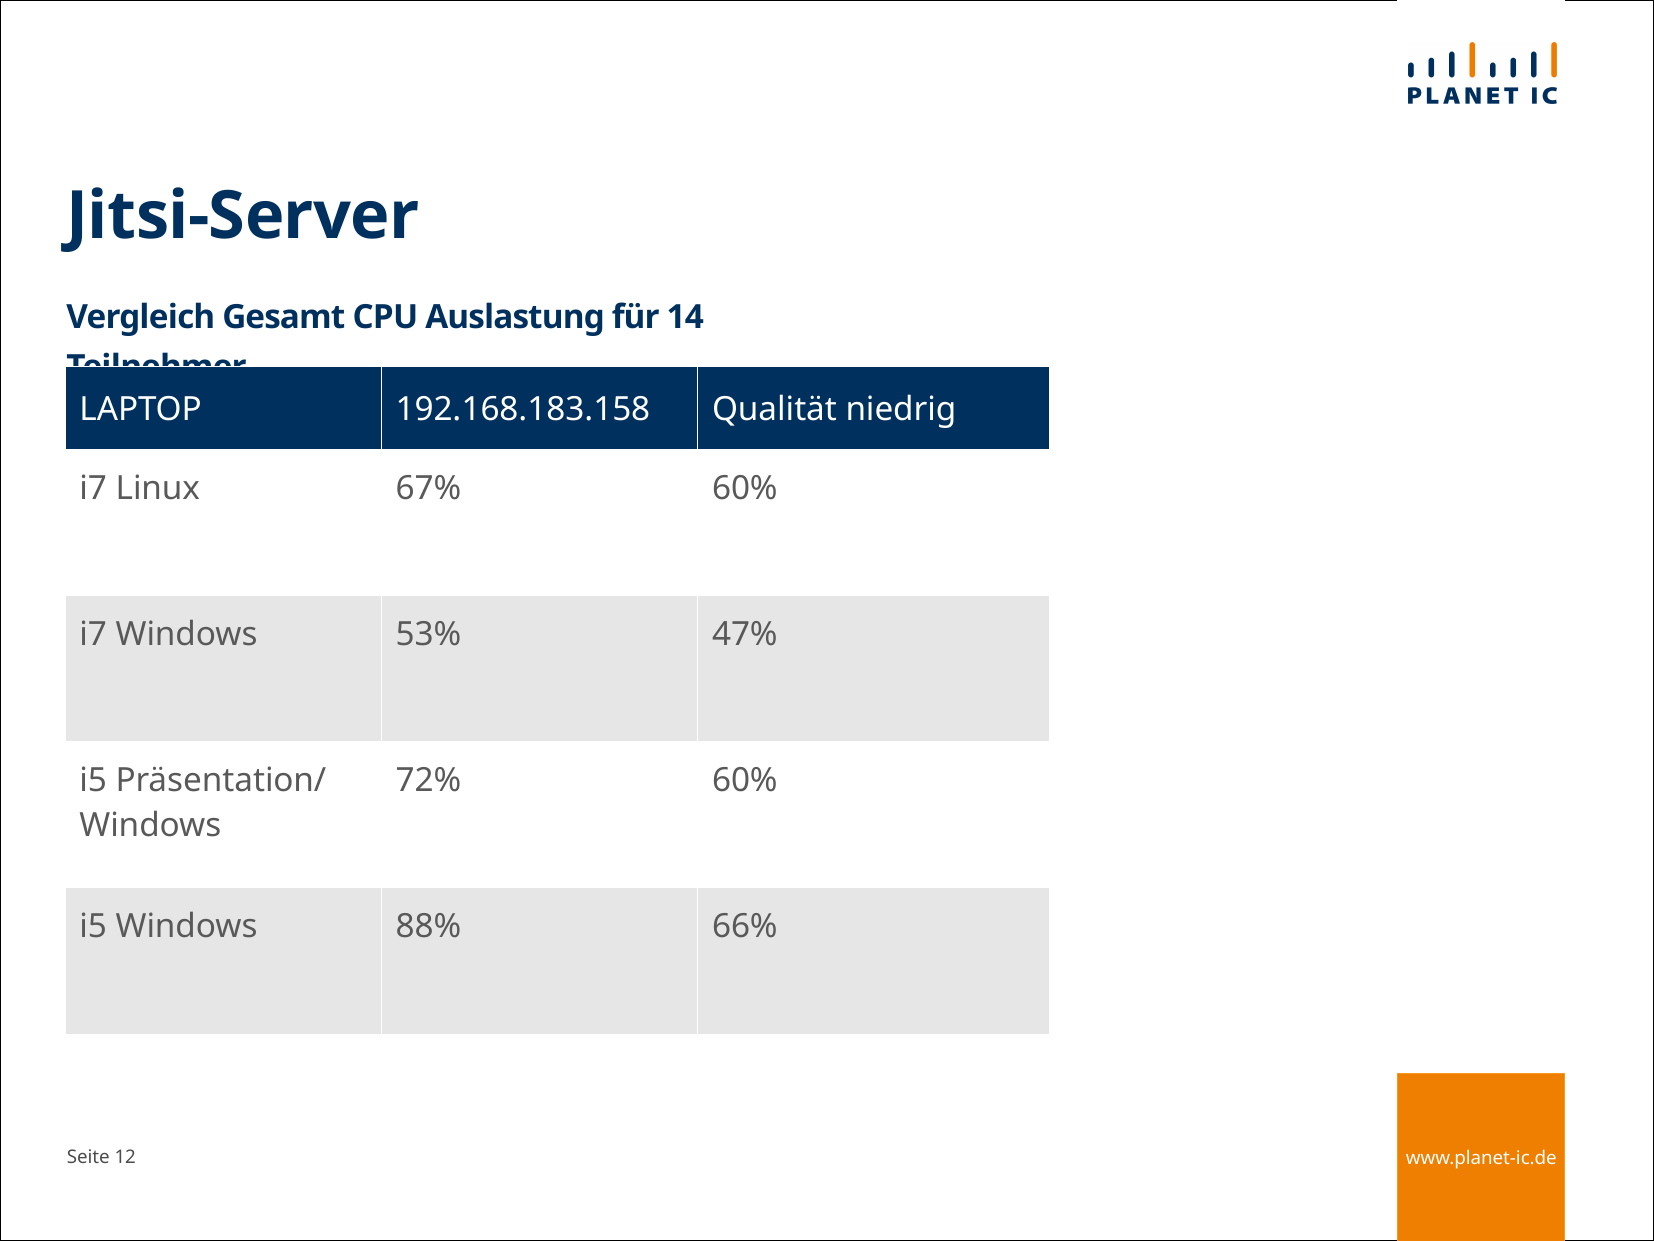

Jitsi-Server
Vergleich Gesamt CPU Auslastung für 14 Teilnehmer
| LAPTOP | 192.168.183.158 | Qualität niedrig |
| --- | --- | --- |
| i7 Linux | 67% | 60% |
| i7 Windows | 53% | 47% |
| i5 Präsentation/ Windows | 72% | 60% |
| i5 Windows | 88% | 66% |